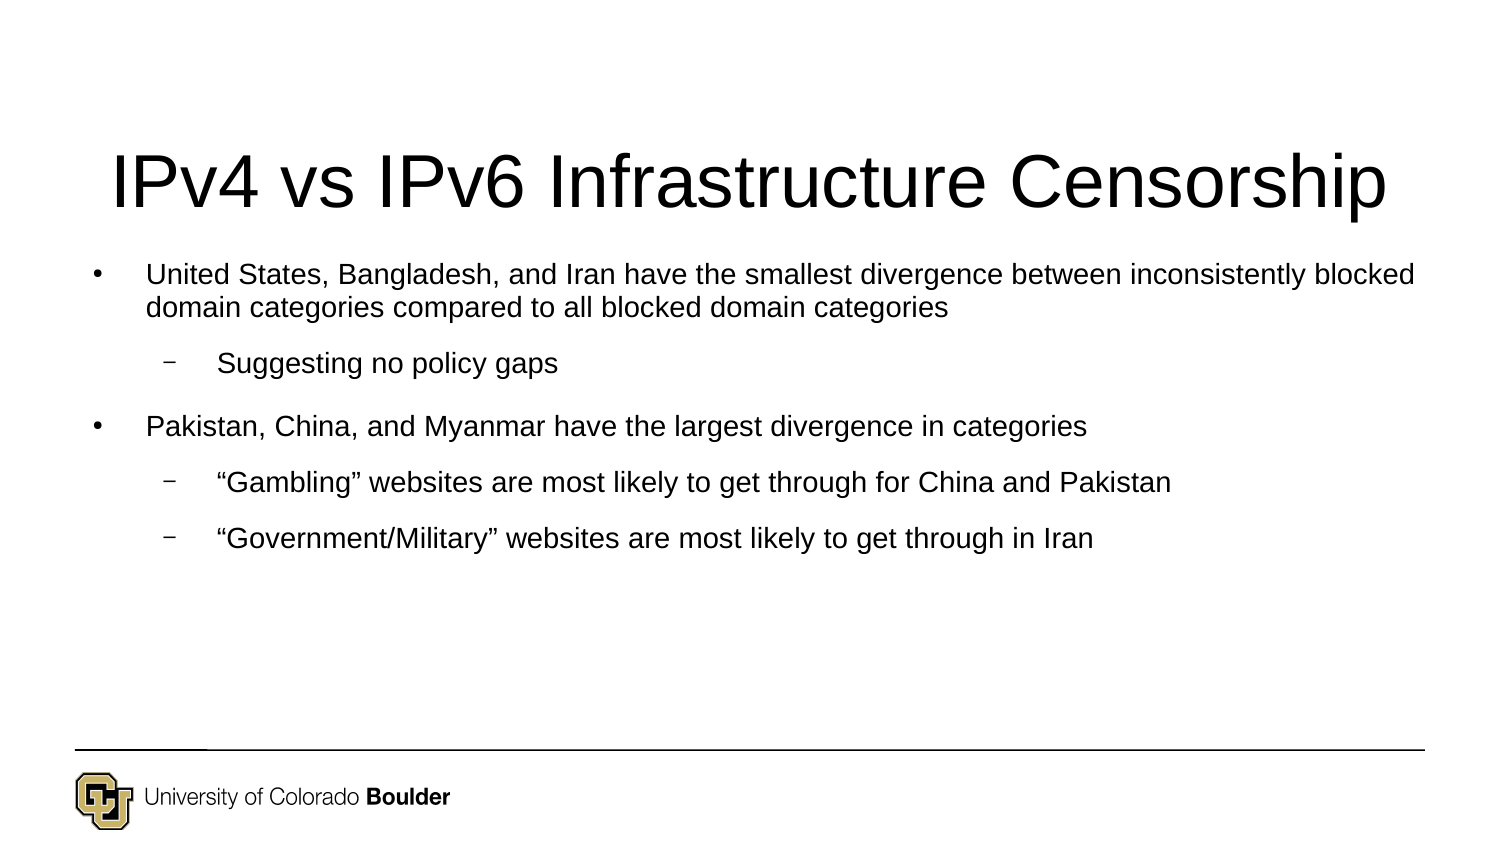

# IPv4 vs IPv6 Infrastructure Censorship
United States, Bangladesh, and Iran have the smallest divergence between inconsistently blocked domain categories compared to all blocked domain categories
Suggesting no policy gaps
Pakistan, China, and Myanmar have the largest divergence in categories
“Gambling” websites are most likely to get through for China and Pakistan
“Government/Military” websites are most likely to get through in Iran